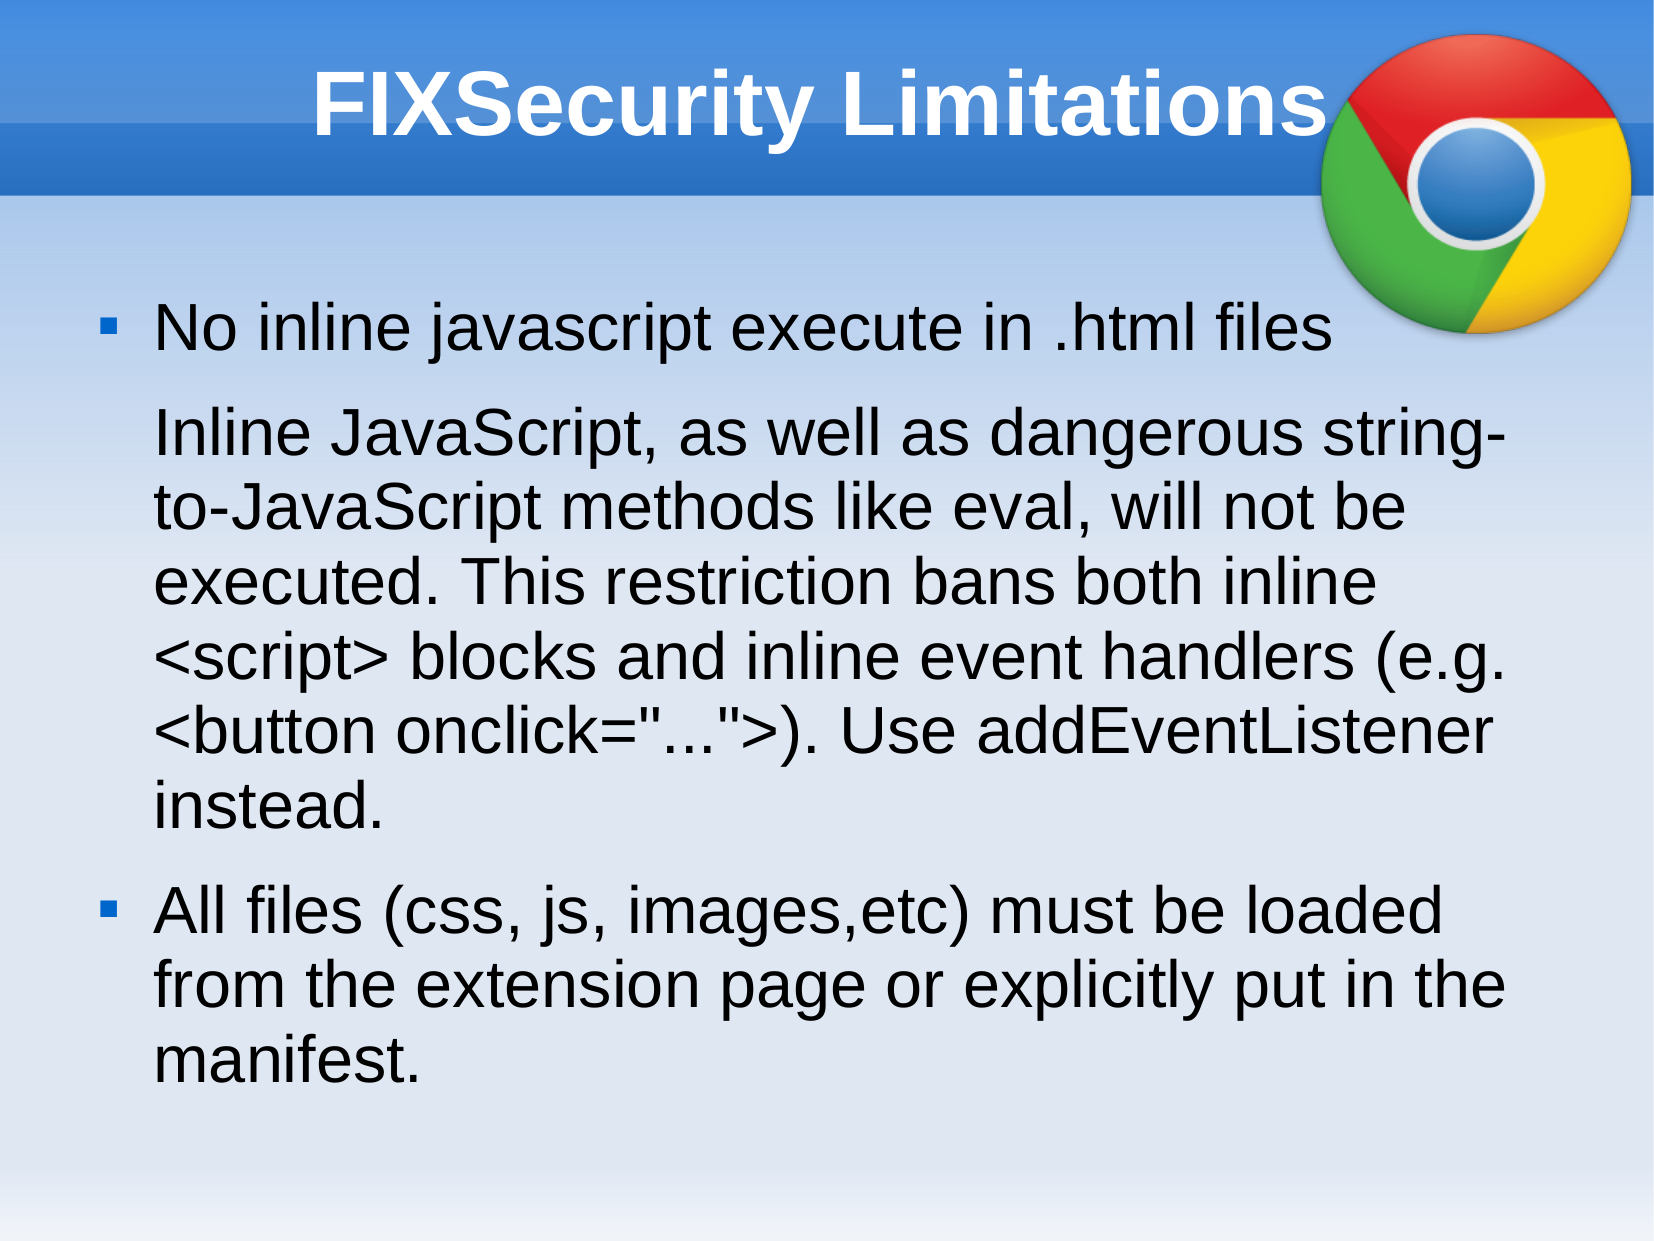

# FIXSecurity Limitations
No inline javascript execute in .html files
Inline JavaScript, as well as dangerous string-to-JavaScript methods like eval, will not be executed. This restriction bans both inline <script> blocks and inline event handlers (e.g. <button onclick="...">). Use addEventListener instead.
All files (css, js, images,etc) must be loaded from the extension page or explicitly put in the manifest.